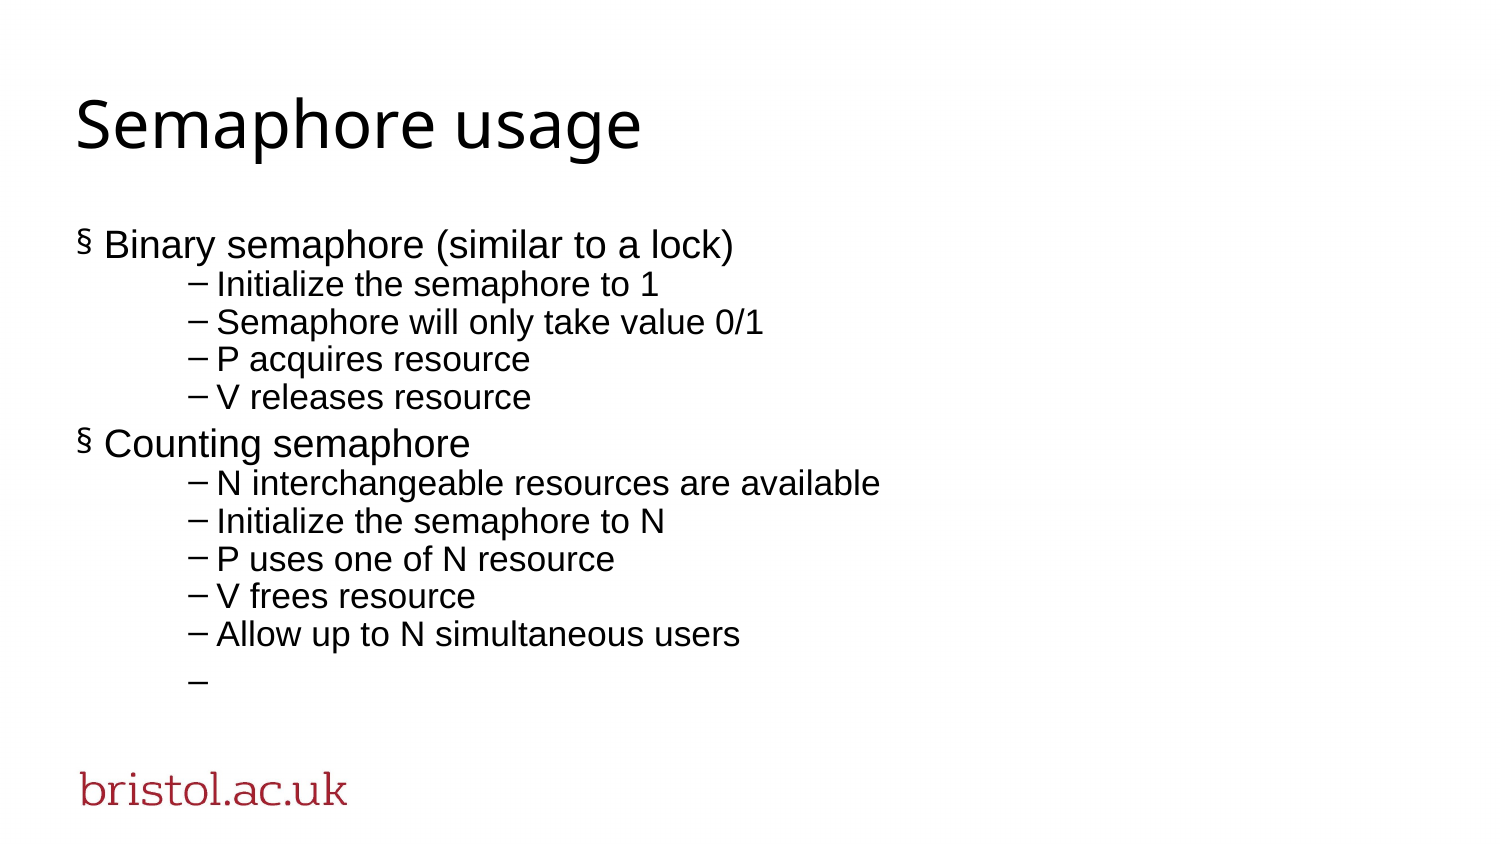

# Semaphore usage
Binary semaphore (similar to a lock)
Initialize the semaphore to 1
Semaphore will only take value 0/1
P acquires resource
V releases resource
Counting semaphore
N interchangeable resources are available
Initialize the semaphore to N
P uses one of N resource
V frees resource
Allow up to N simultaneous users